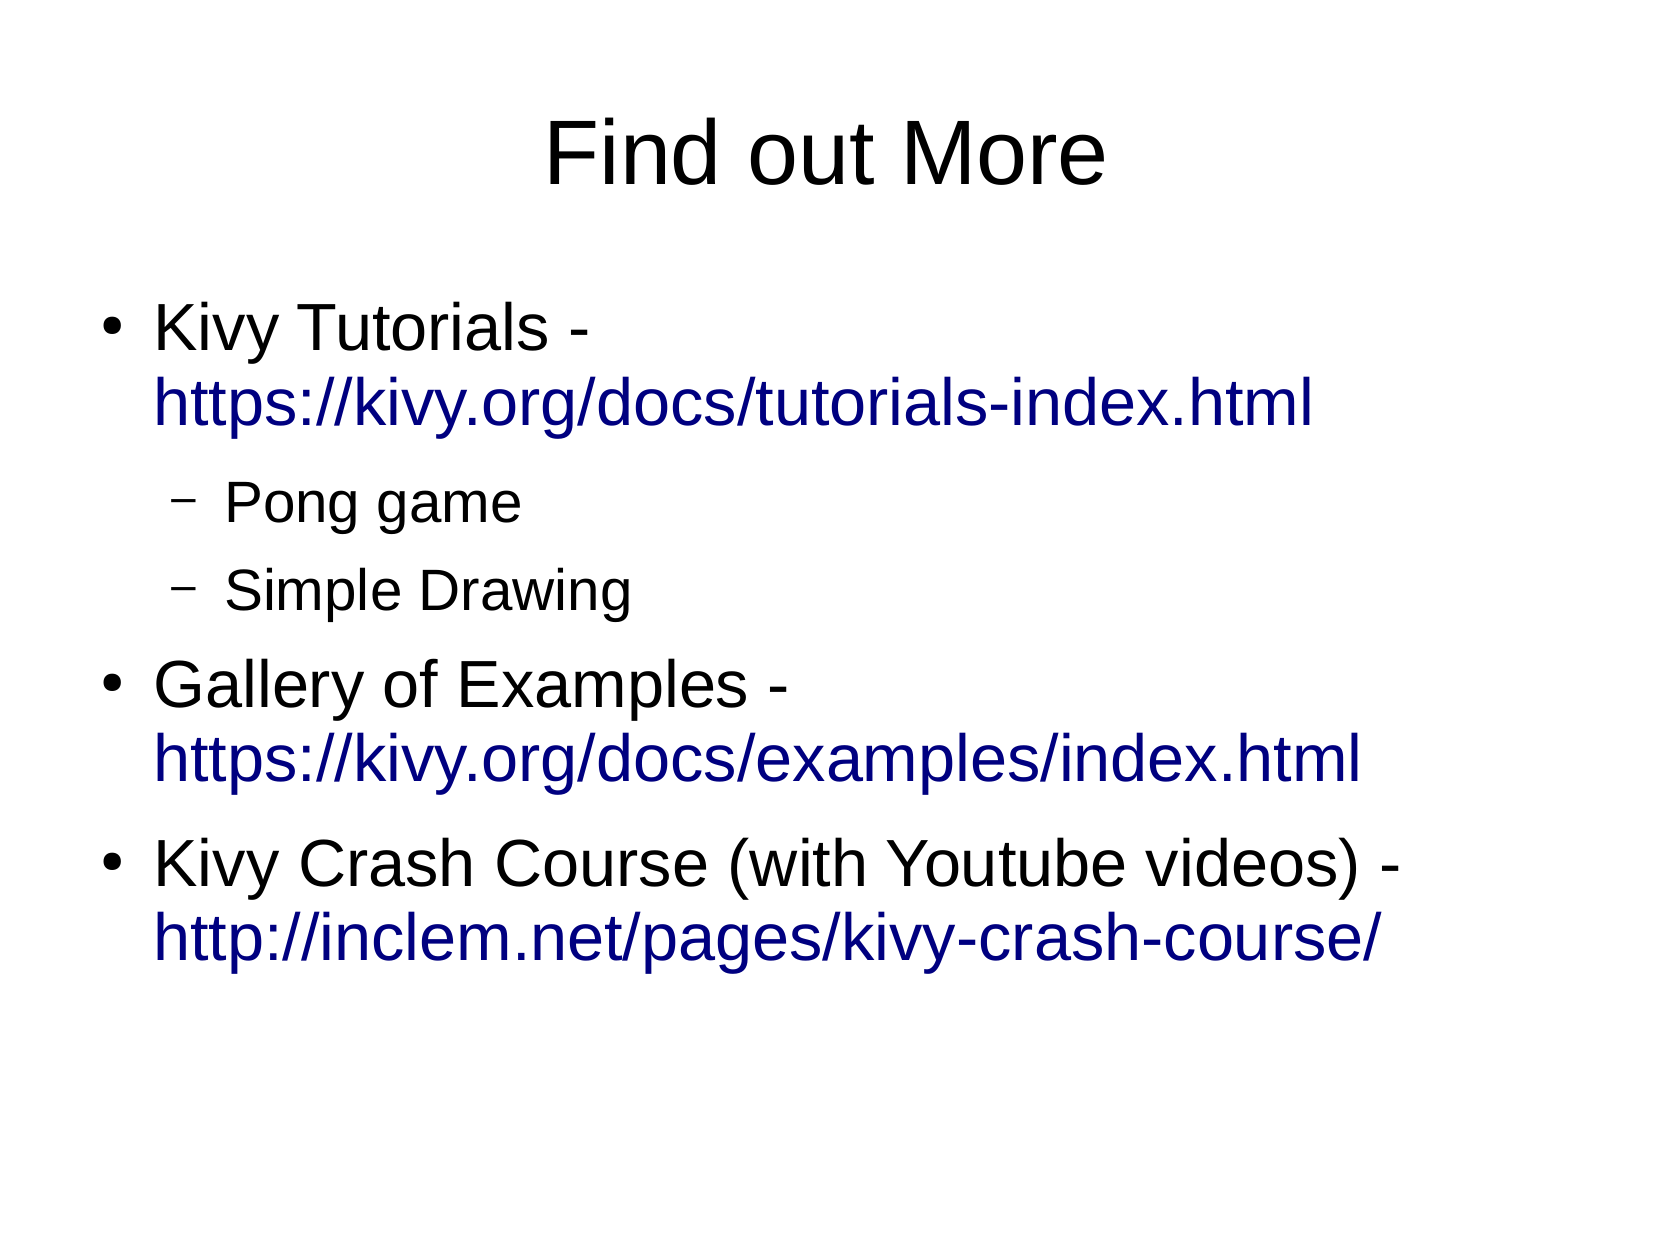

# Find out More
Kivy Tutorials - https://kivy.org/docs/tutorials-index.html
Pong game
Simple Drawing
Gallery of Examples - https://kivy.org/docs/examples/index.html
Kivy Crash Course (with Youtube videos) - http://inclem.net/pages/kivy-crash-course/